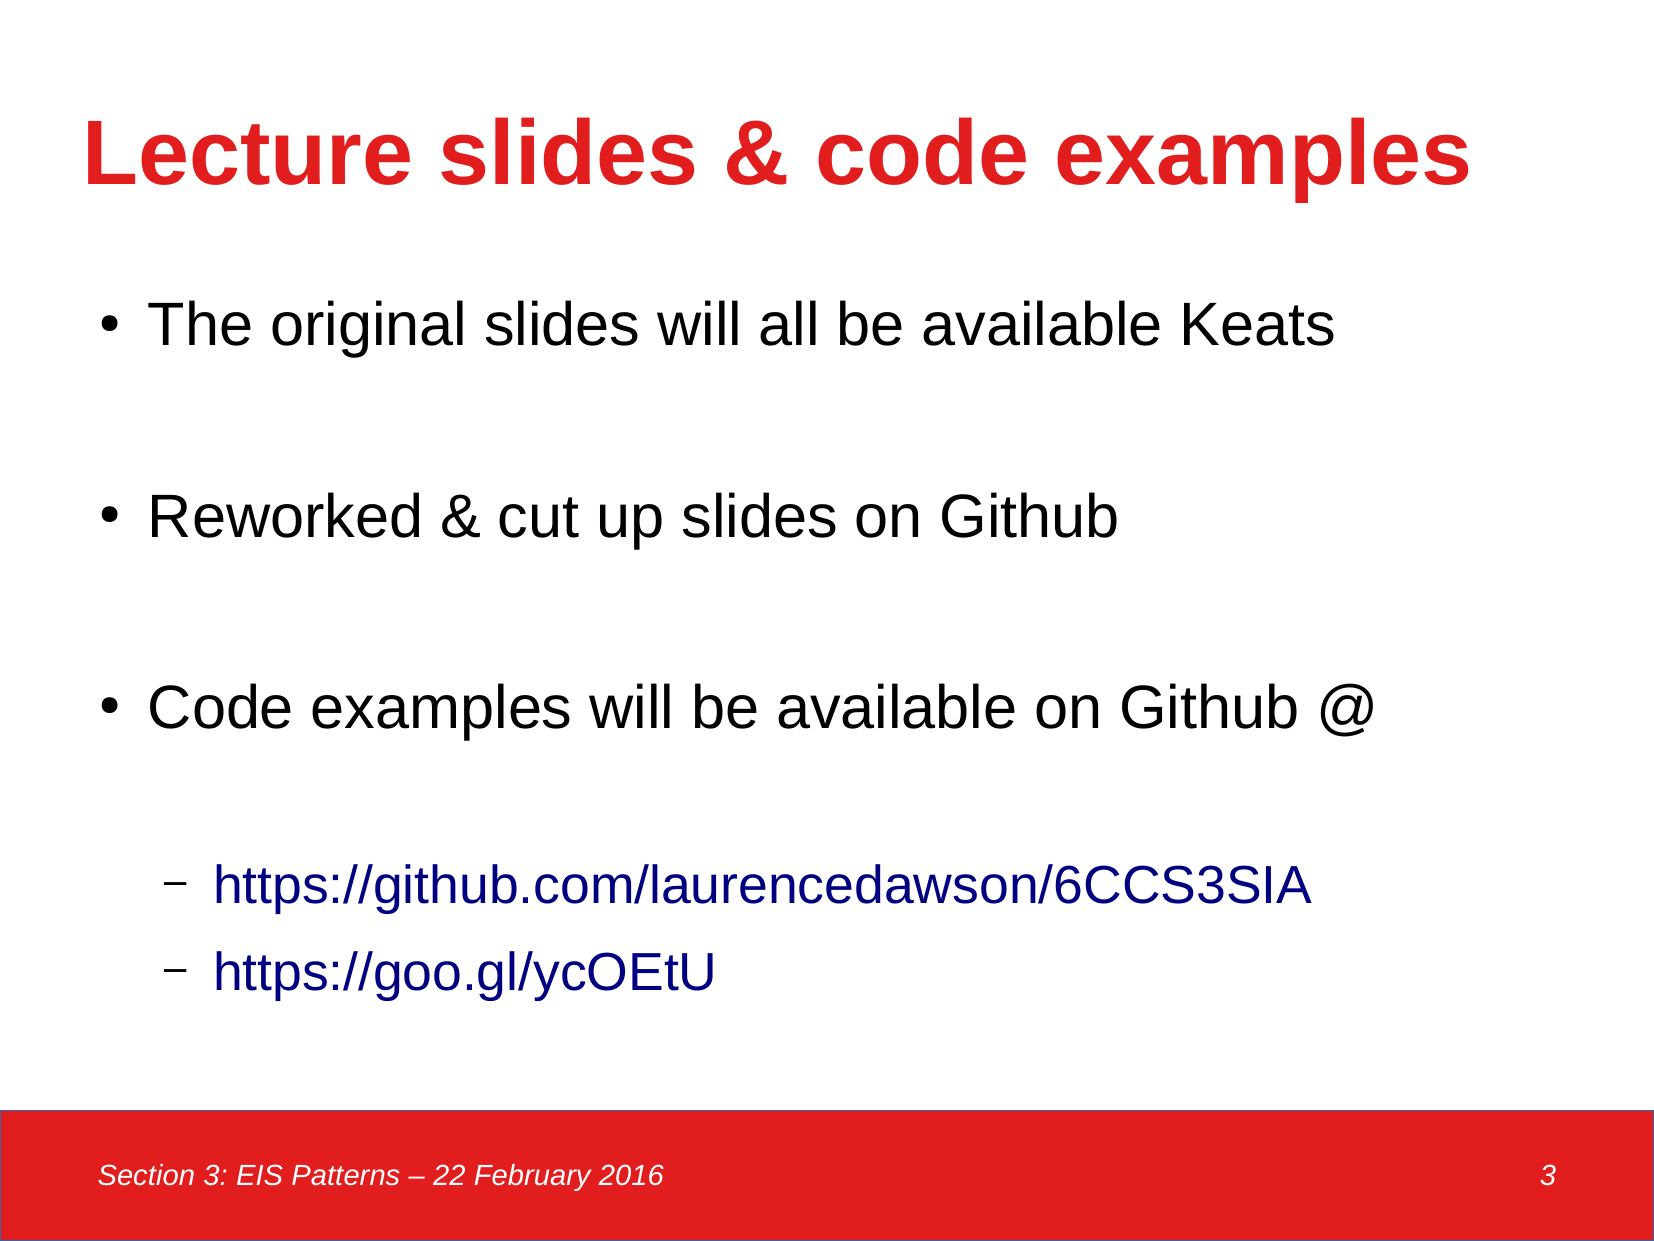

# Lecture slides & code examples
The original slides will all be available Keats
Reworked & cut up slides on Github
Code examples will be available on Github @
https://github.com/laurencedawson/6CCS3SIA
https://goo.gl/ycOEtU